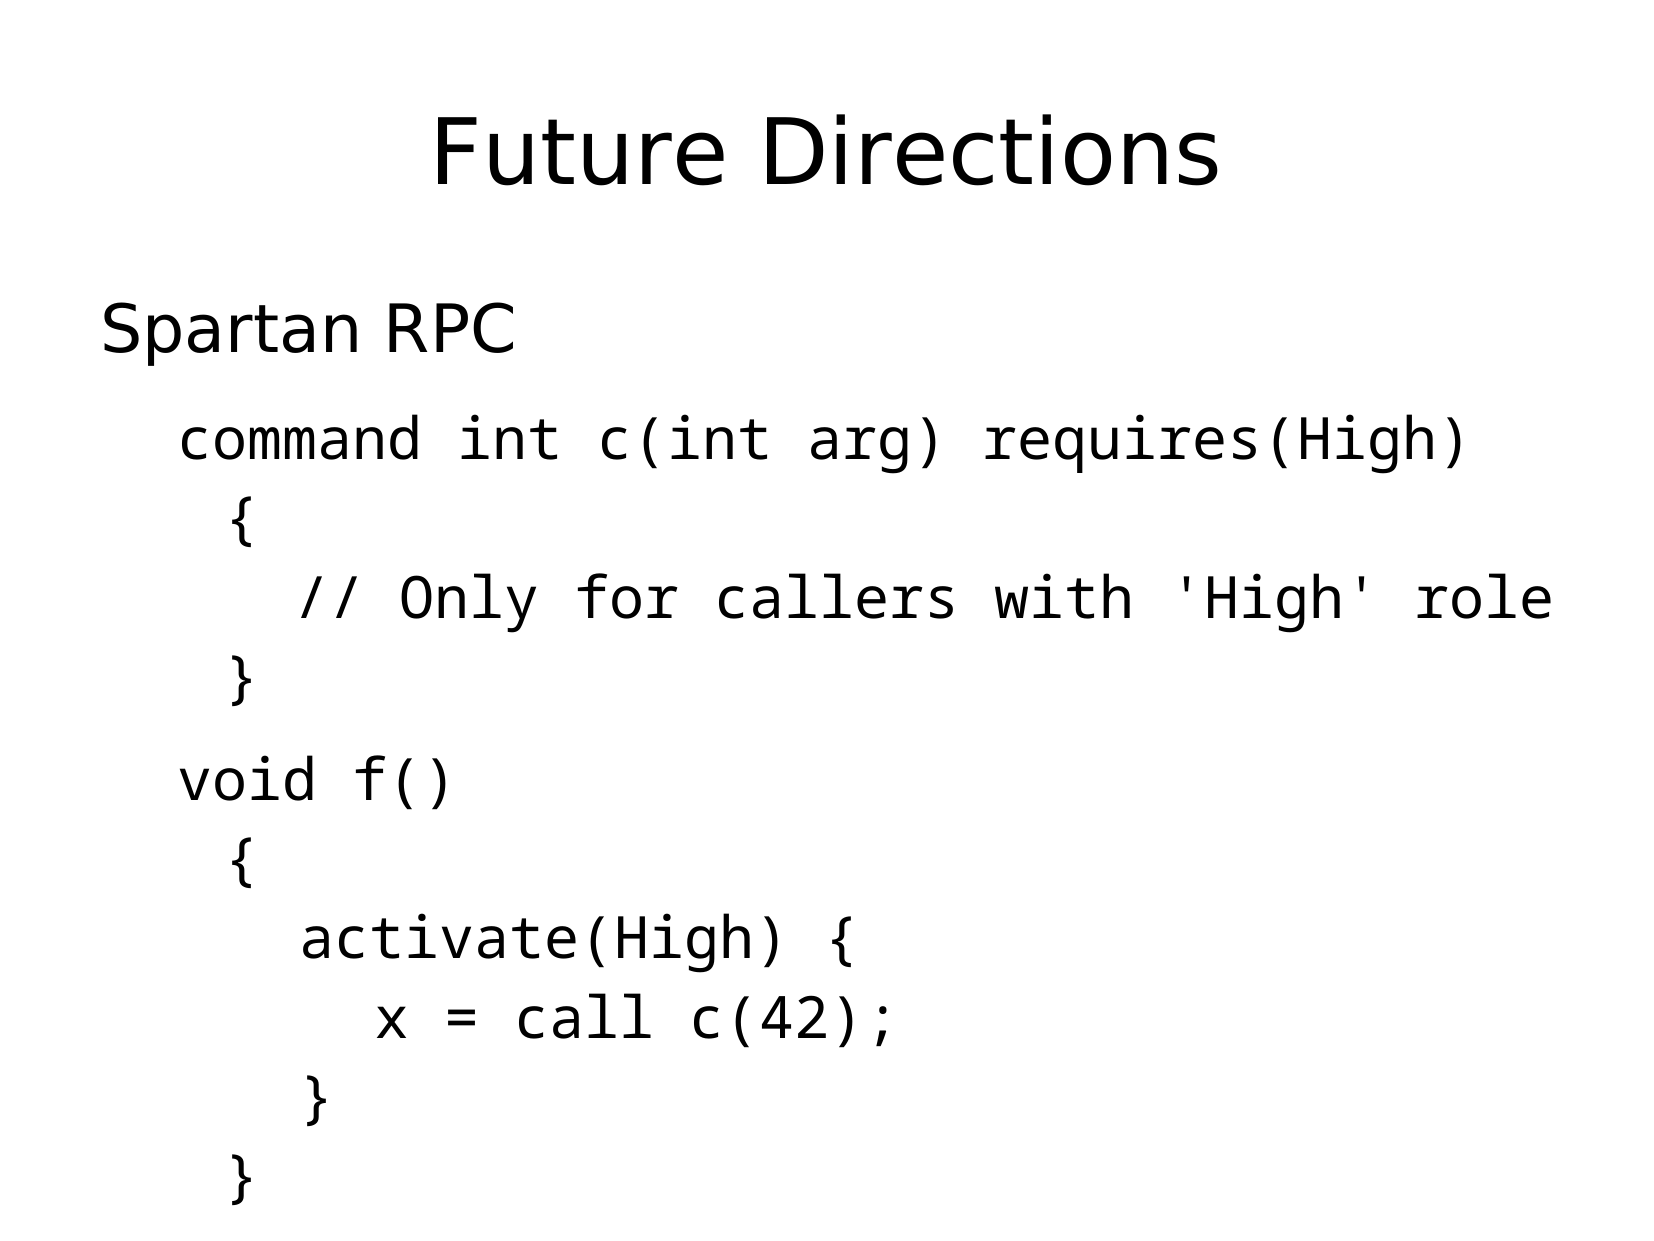

# Future Directions
Spartan RPC
command int c(int arg) requires(High)
{
 // Only for callers with 'High' role
}
void f()
{
	activate(High) {
		x = call c(42);
	}
}